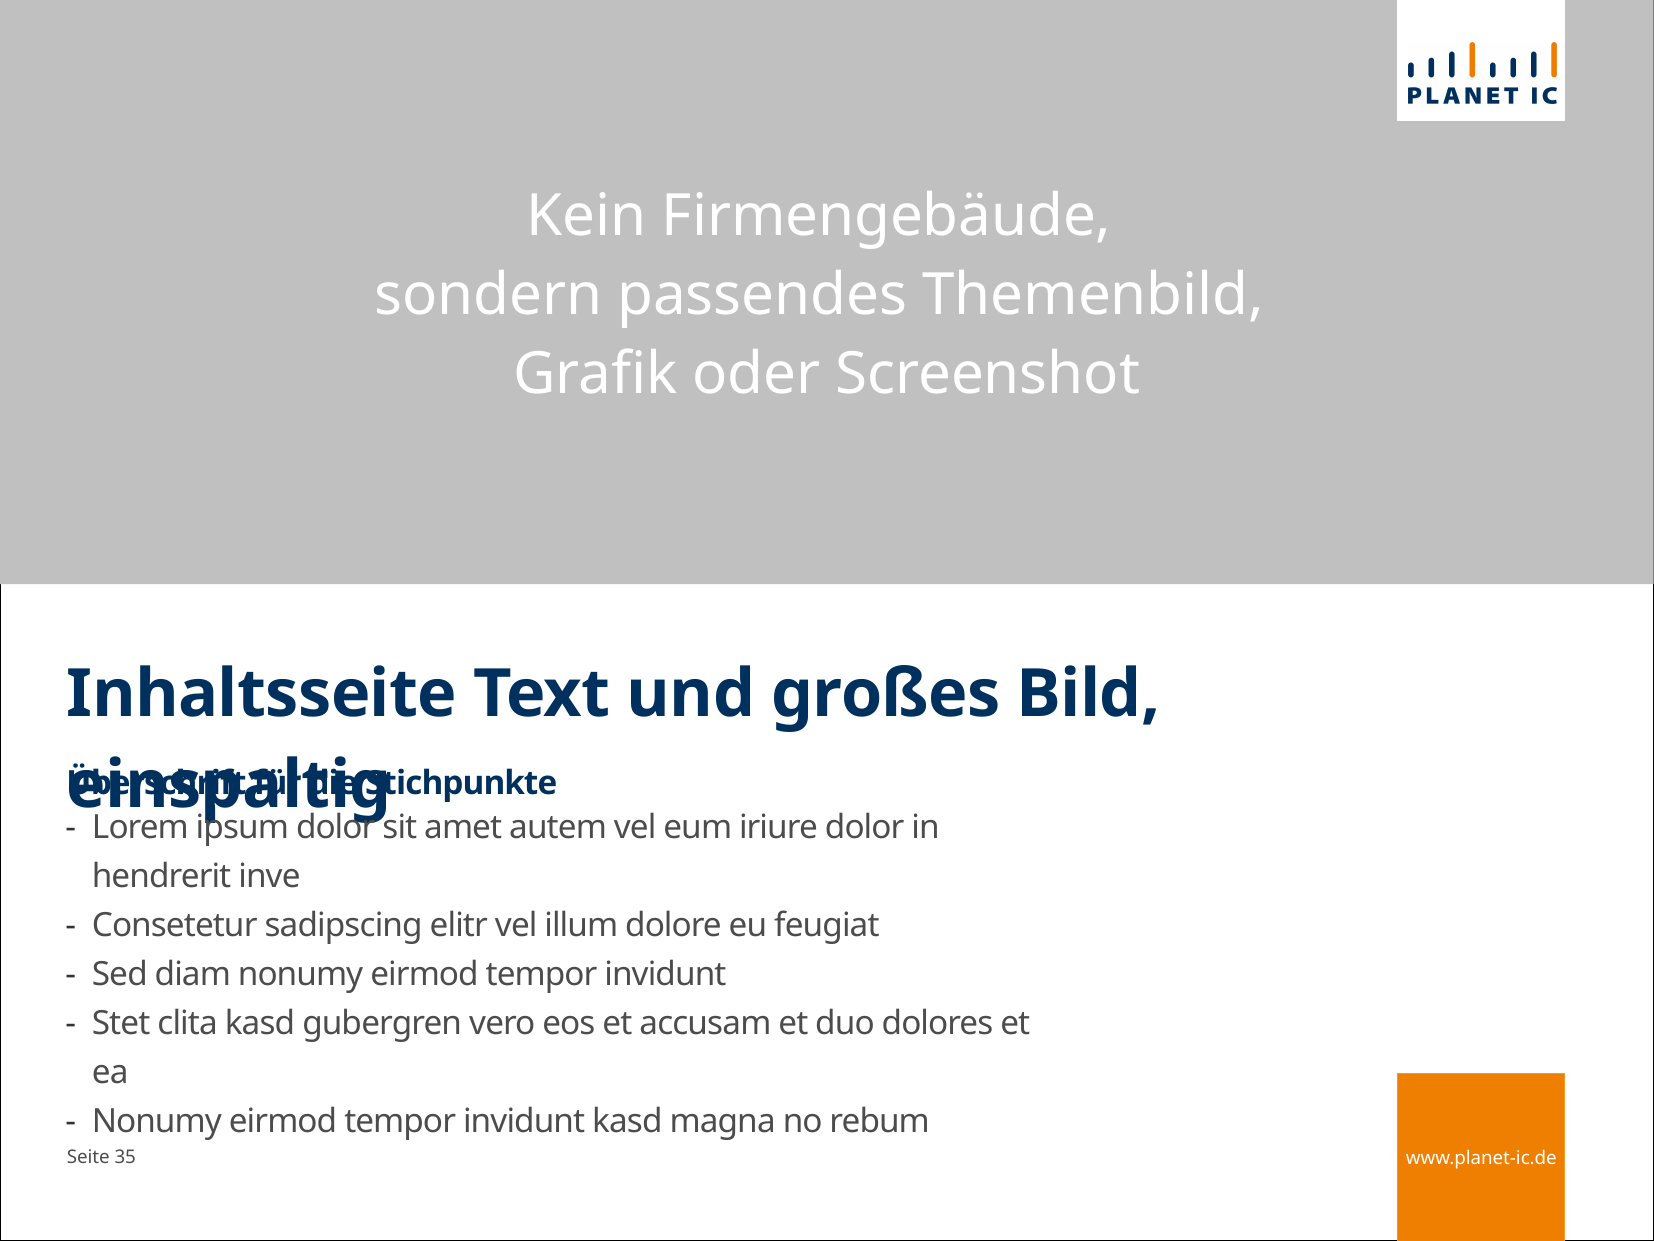

Inhaltsseite Text und großes Bild, einspaltig
Überschrift für die Stichpunkte
Lorem ipsum dolor sit amet autem vel eum iriure dolor in hendrerit inve
Consetetur sadipscing elitr vel illum dolore eu feugiat
Sed diam nonumy eirmod tempor invidunt
Stet clita kasd gubergren vero eos et accusam et duo dolores et ea
Nonumy eirmod tempor invidunt kasd magna no rebum